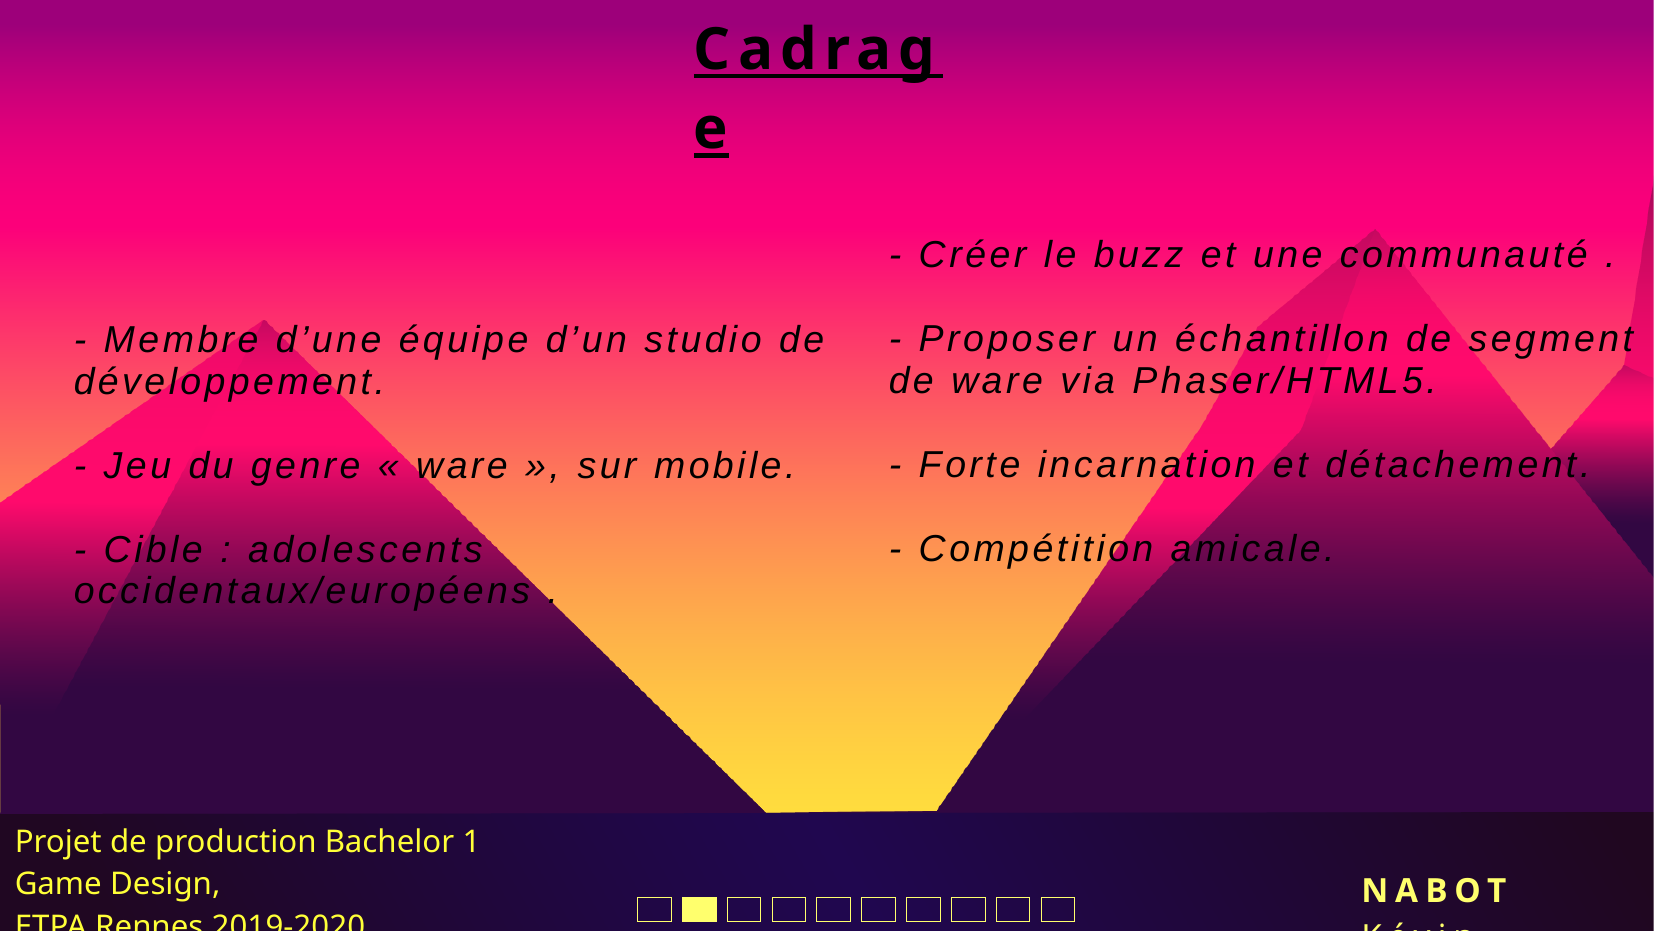

Cadrage
- Créer le buzz et une communauté .
- Proposer un échantillon de segment de ware via Phaser/HTML5.
- Forte incarnation et détachement.
- Compétition amicale.
- Membre d’une équipe d’un studio de développement.
- Jeu du genre « ware », sur mobile.
- Cible : adolescents occidentaux/européens .
Projet de production Bachelor 1 Game Design,
ETPA Rennes 2019-2020
NABOT Kévin